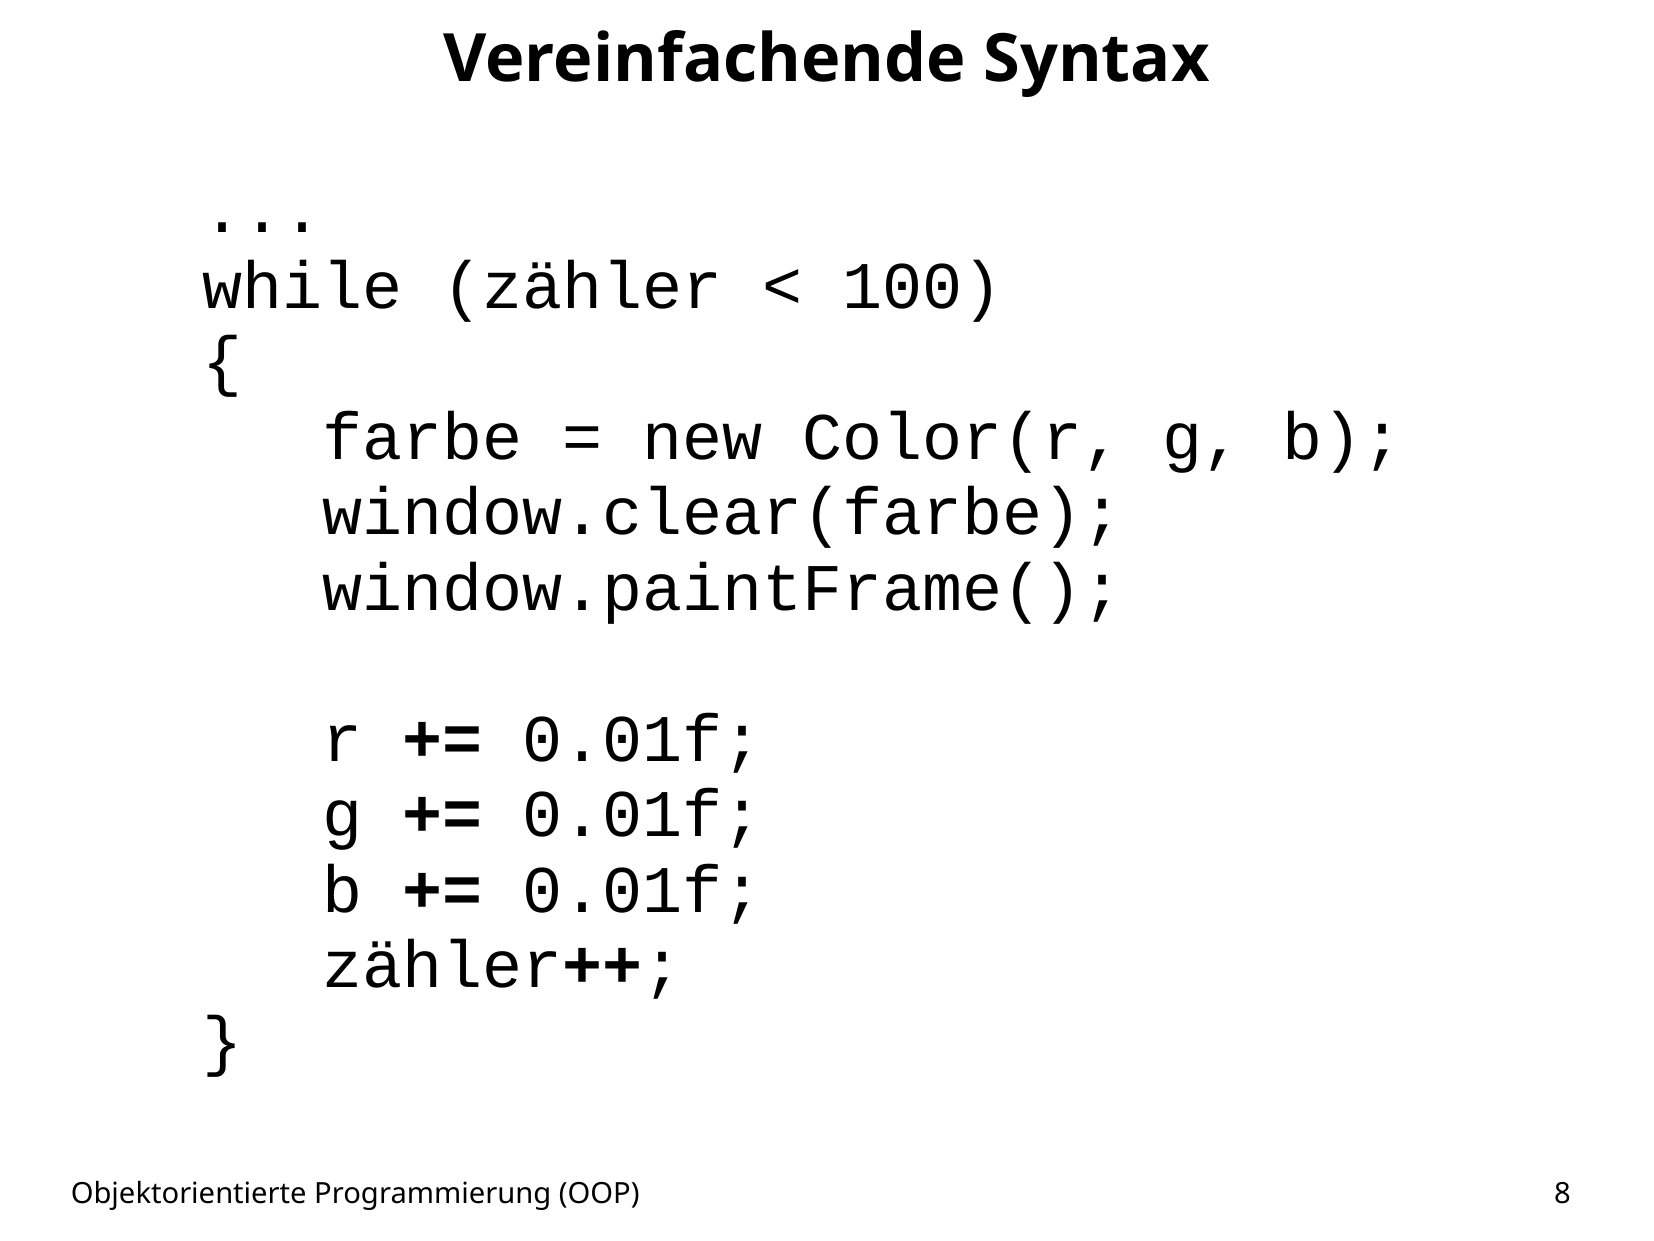

# Vereinfachende Syntax
 ...
 while (zähler < 100)
 {
 farbe = new Color(r, g, b);
 window.clear(farbe);
 window.paintFrame();
 r += 0.01f;
 g += 0.01f;
 b += 0.01f;
 zähler++;
 }
Objektorientierte Programmierung (OOP)
8